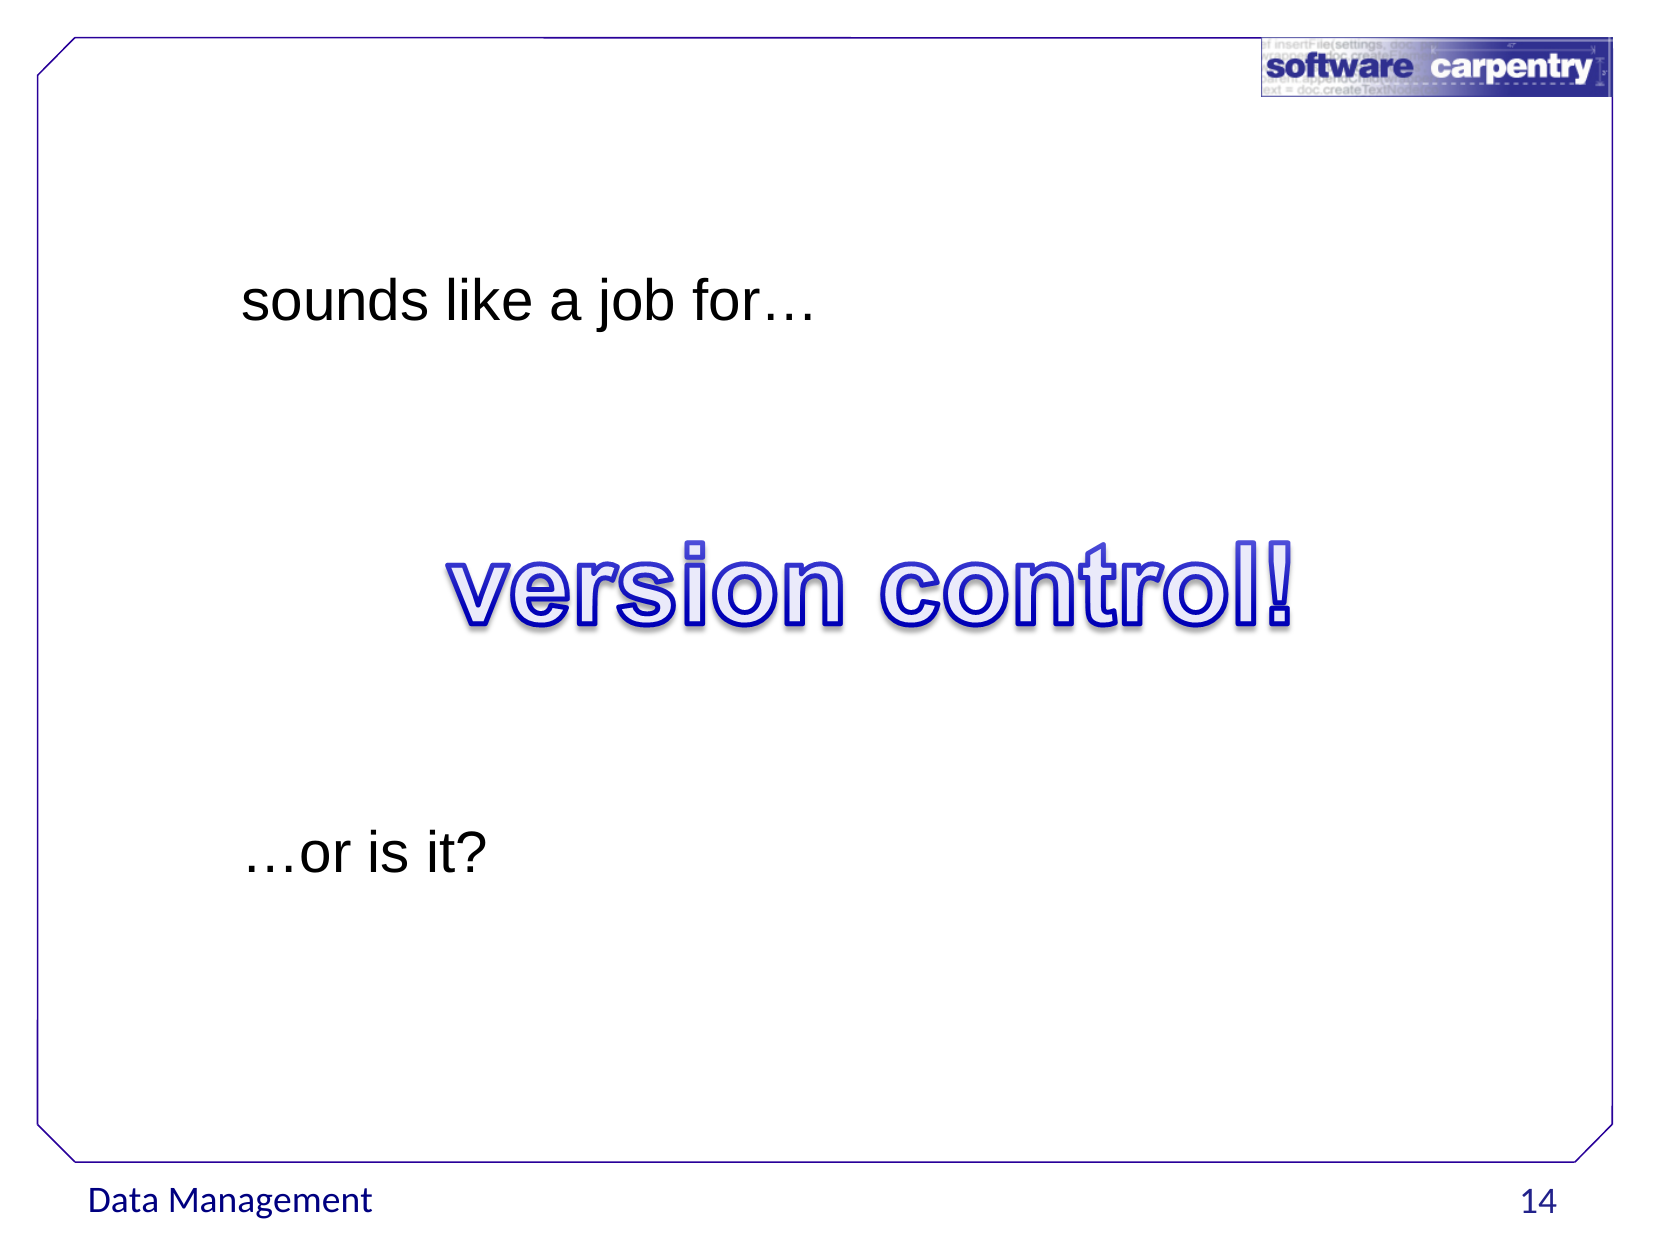

sounds like a job for…
…or is it?